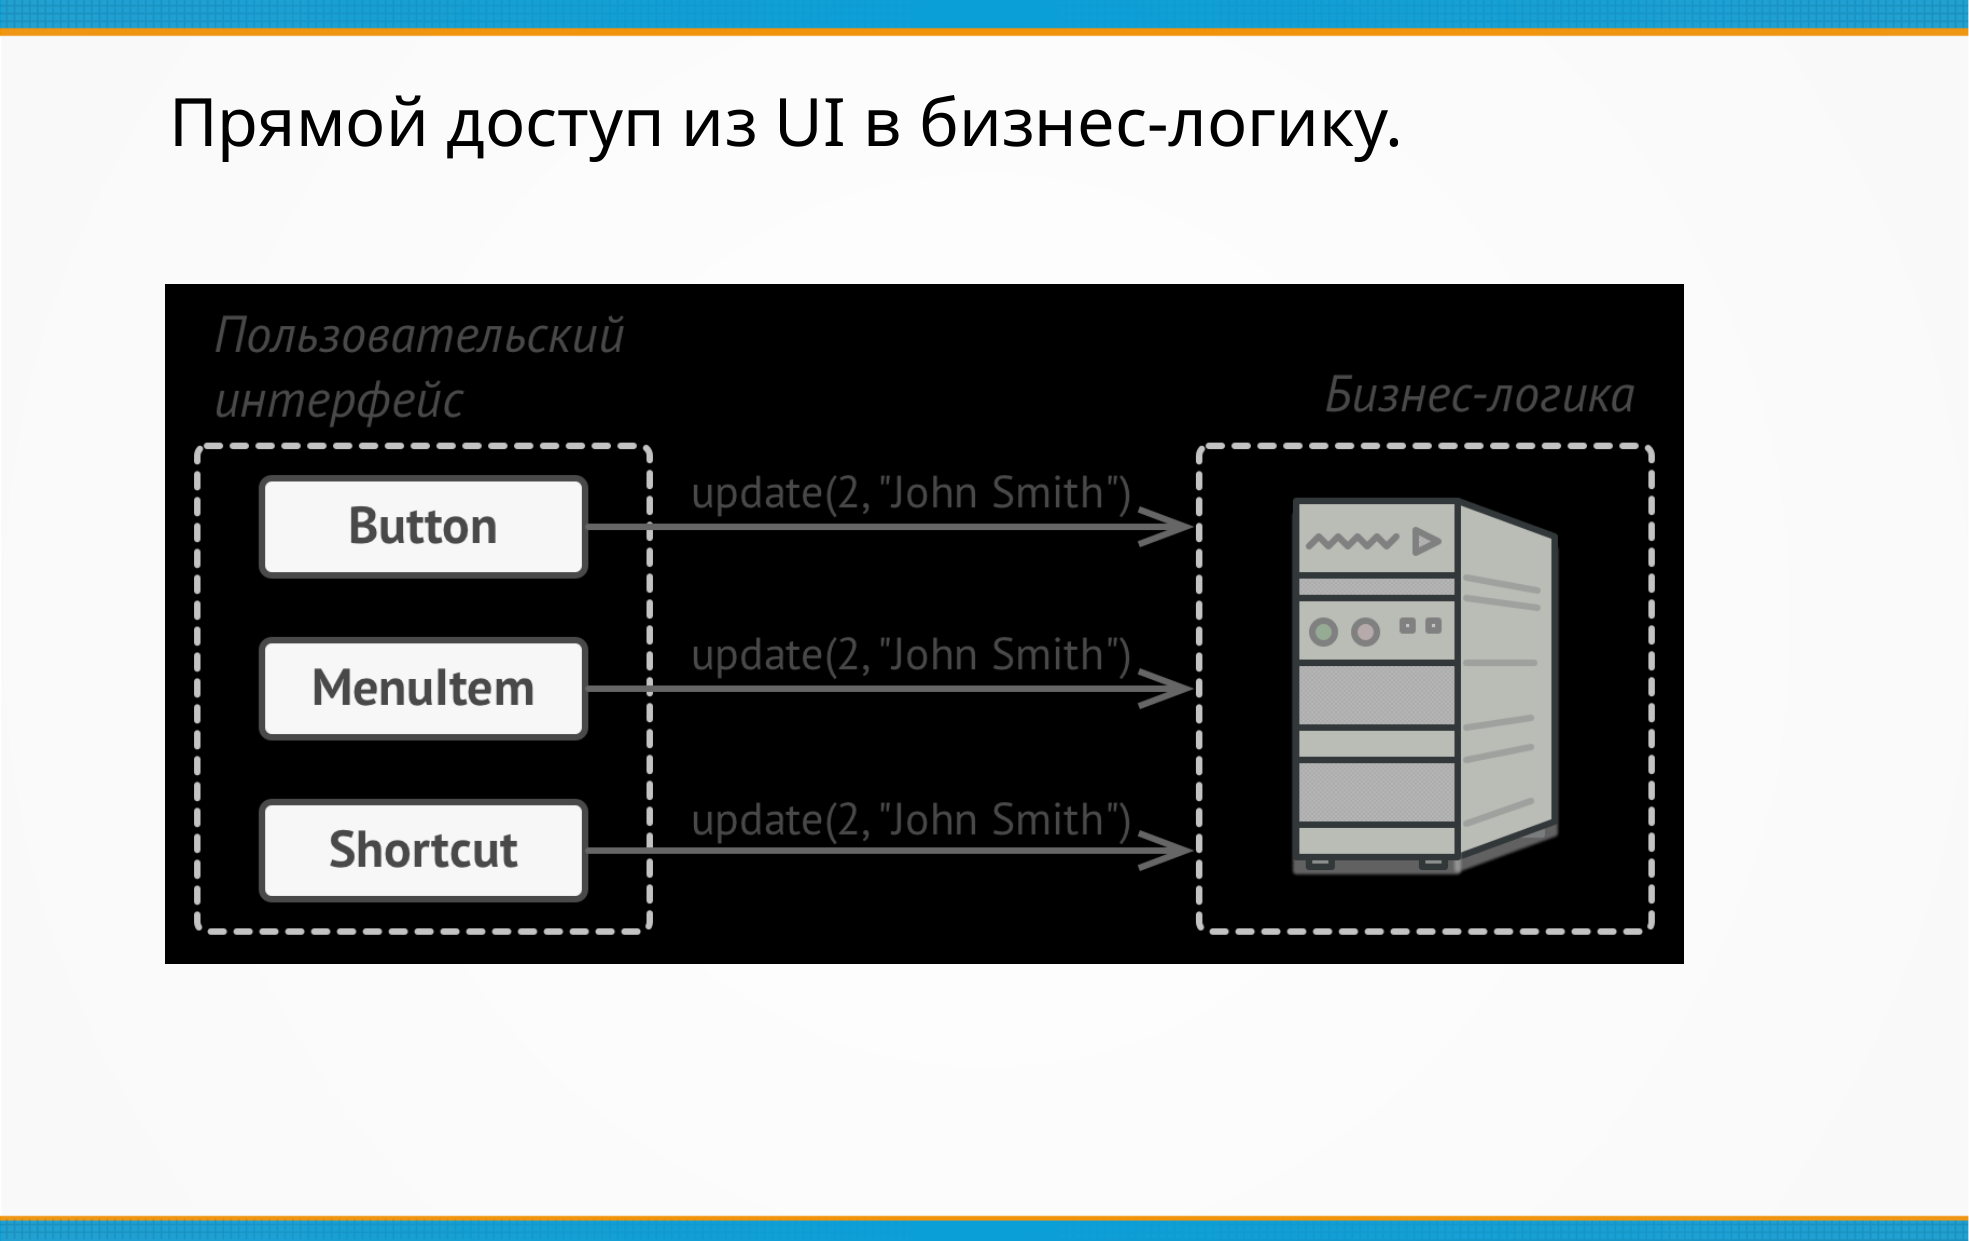

# Прямой доступ из UI в бизнес-логику.